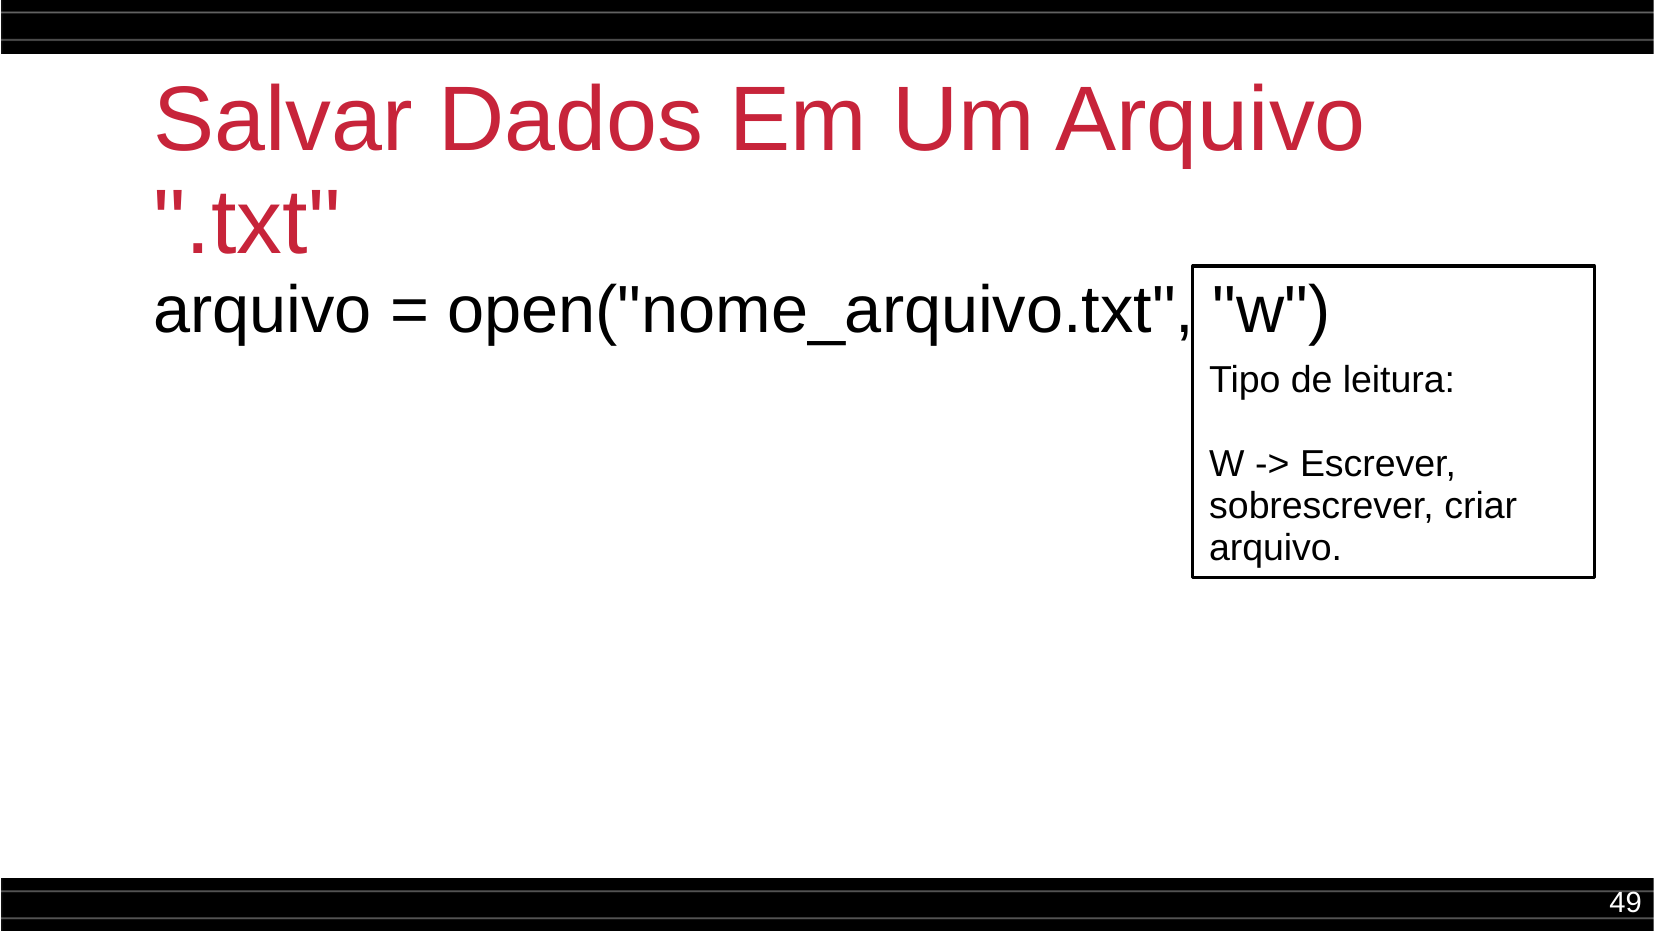

# Salvar Dados Em Um Arquivo ".txt"
Tipo de leitura:
W -> Escrever, sobrescrever, criar arquivo.
arquivo = open("nome_arquivo.txt", "w")